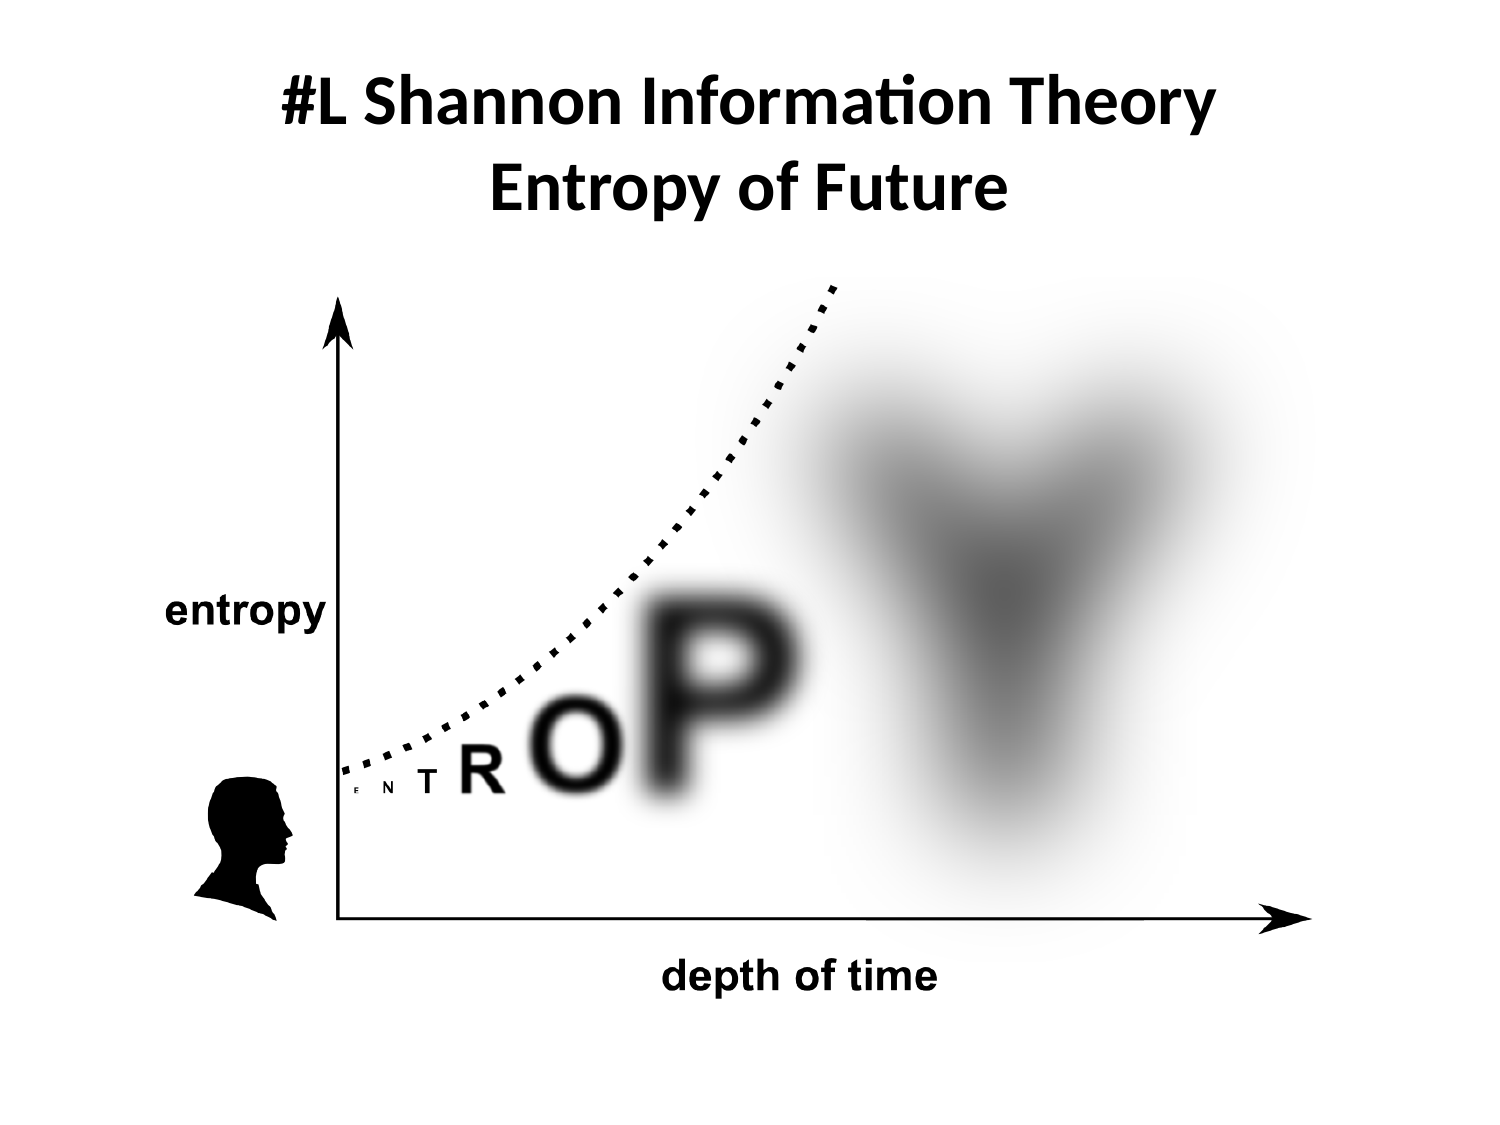

# #L Shannon Information Theory Entropy of Future